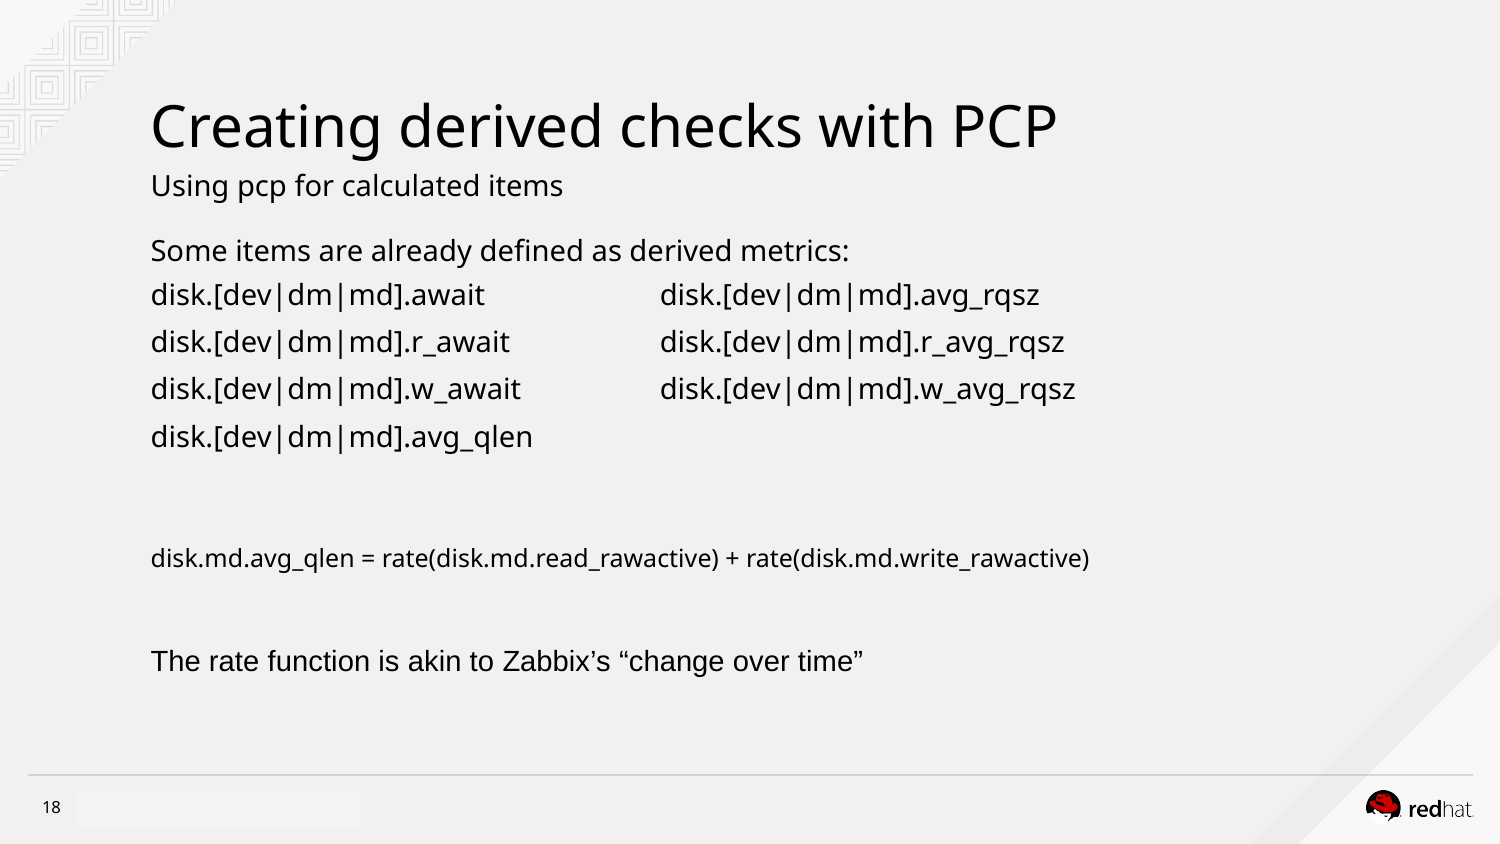

# Creating derived checks with PCP
Using pcp for calculated items
Some items are already defined as derived metrics:
disk.[dev|dm|md].await
disk.[dev|dm|md].r_await
disk.[dev|dm|md].w_await
disk.[dev|dm|md].avg_qlen
disk.[dev|dm|md].avg_rqsz
disk.[dev|dm|md].r_avg_rqsz
disk.[dev|dm|md].w_avg_rqsz
disk.md.avg_qlen = rate(disk.md.read_rawactive) + rate(disk.md.write_rawactive)
The rate function is akin to Zabbix’s “change over time”